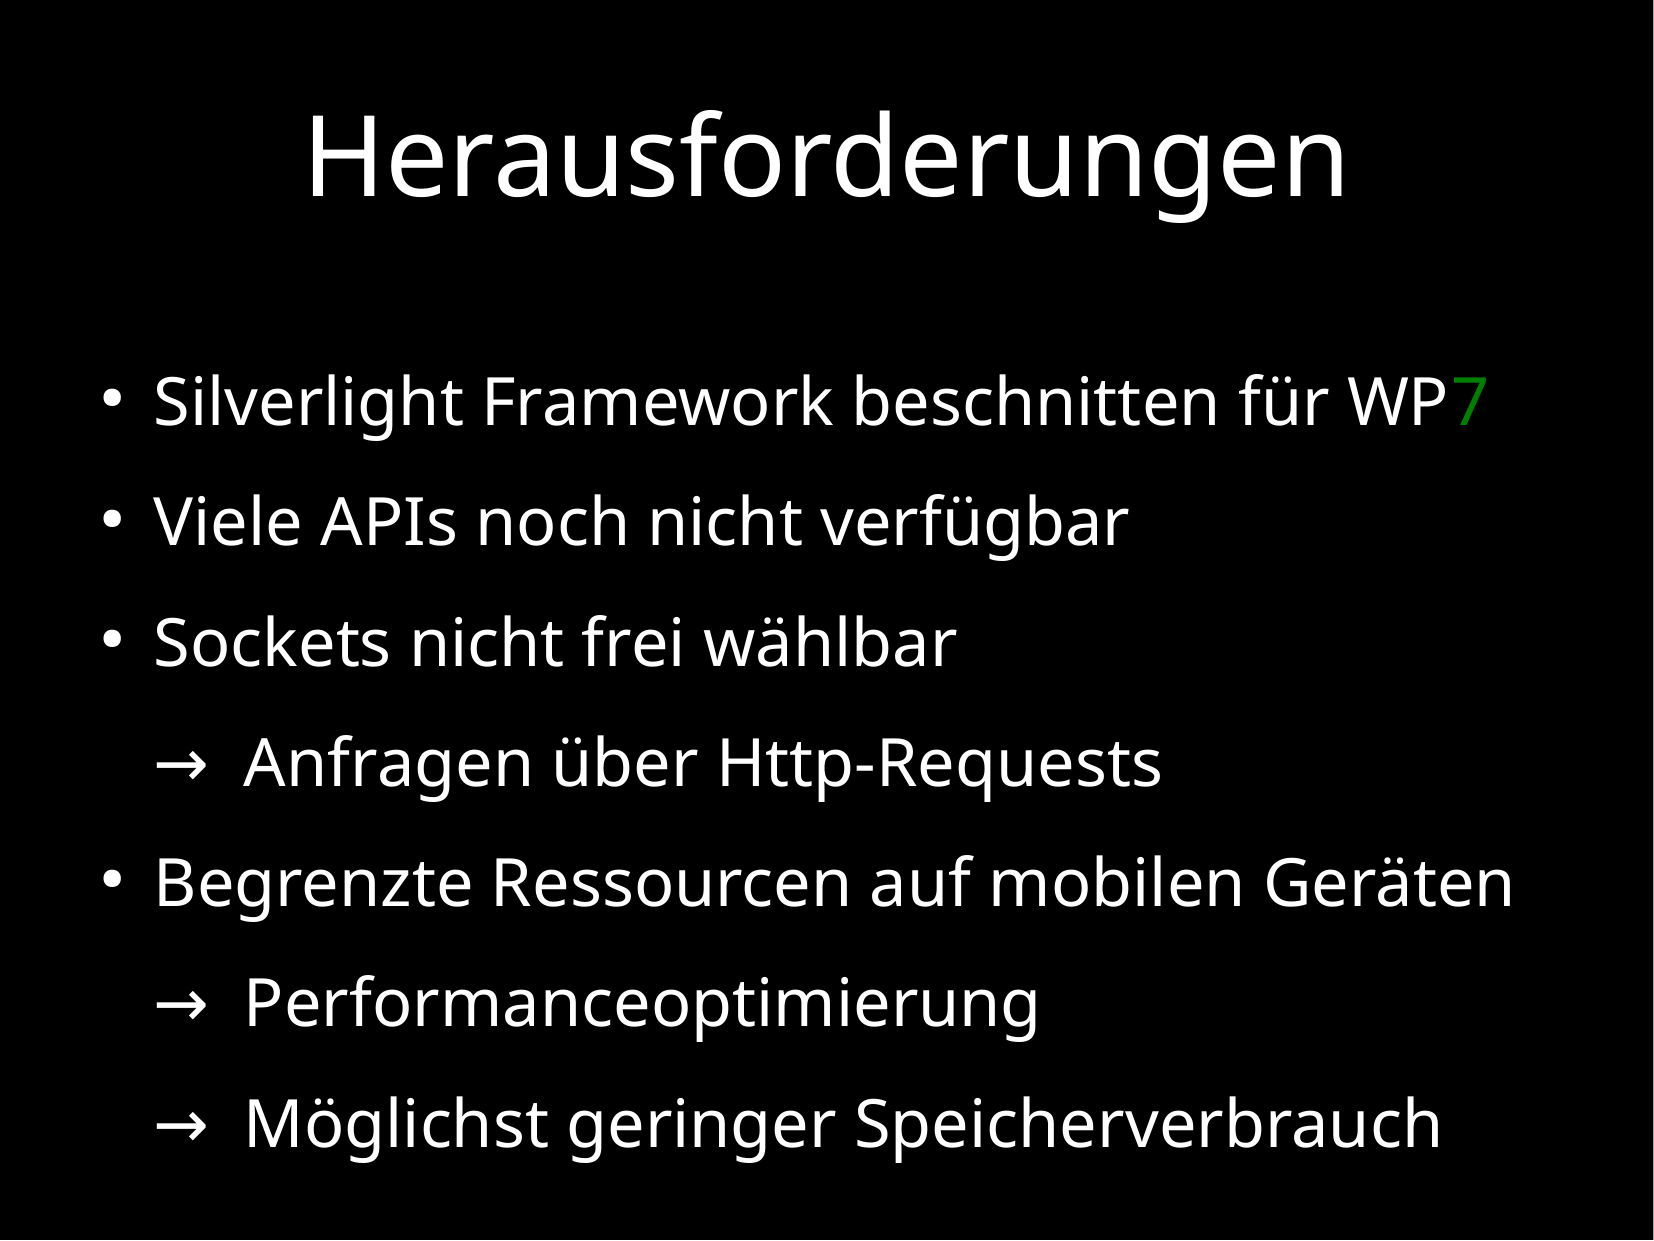

# Herausforderungen
Silverlight Framework beschnitten für WP7
Viele APIs noch nicht verfügbar
Sockets nicht frei wählbar
→ Anfragen über Http-Requests
Begrenzte Ressourcen auf mobilen Geräten
→ Performanceoptimierung
→ Möglichst geringer Speicherverbrauch